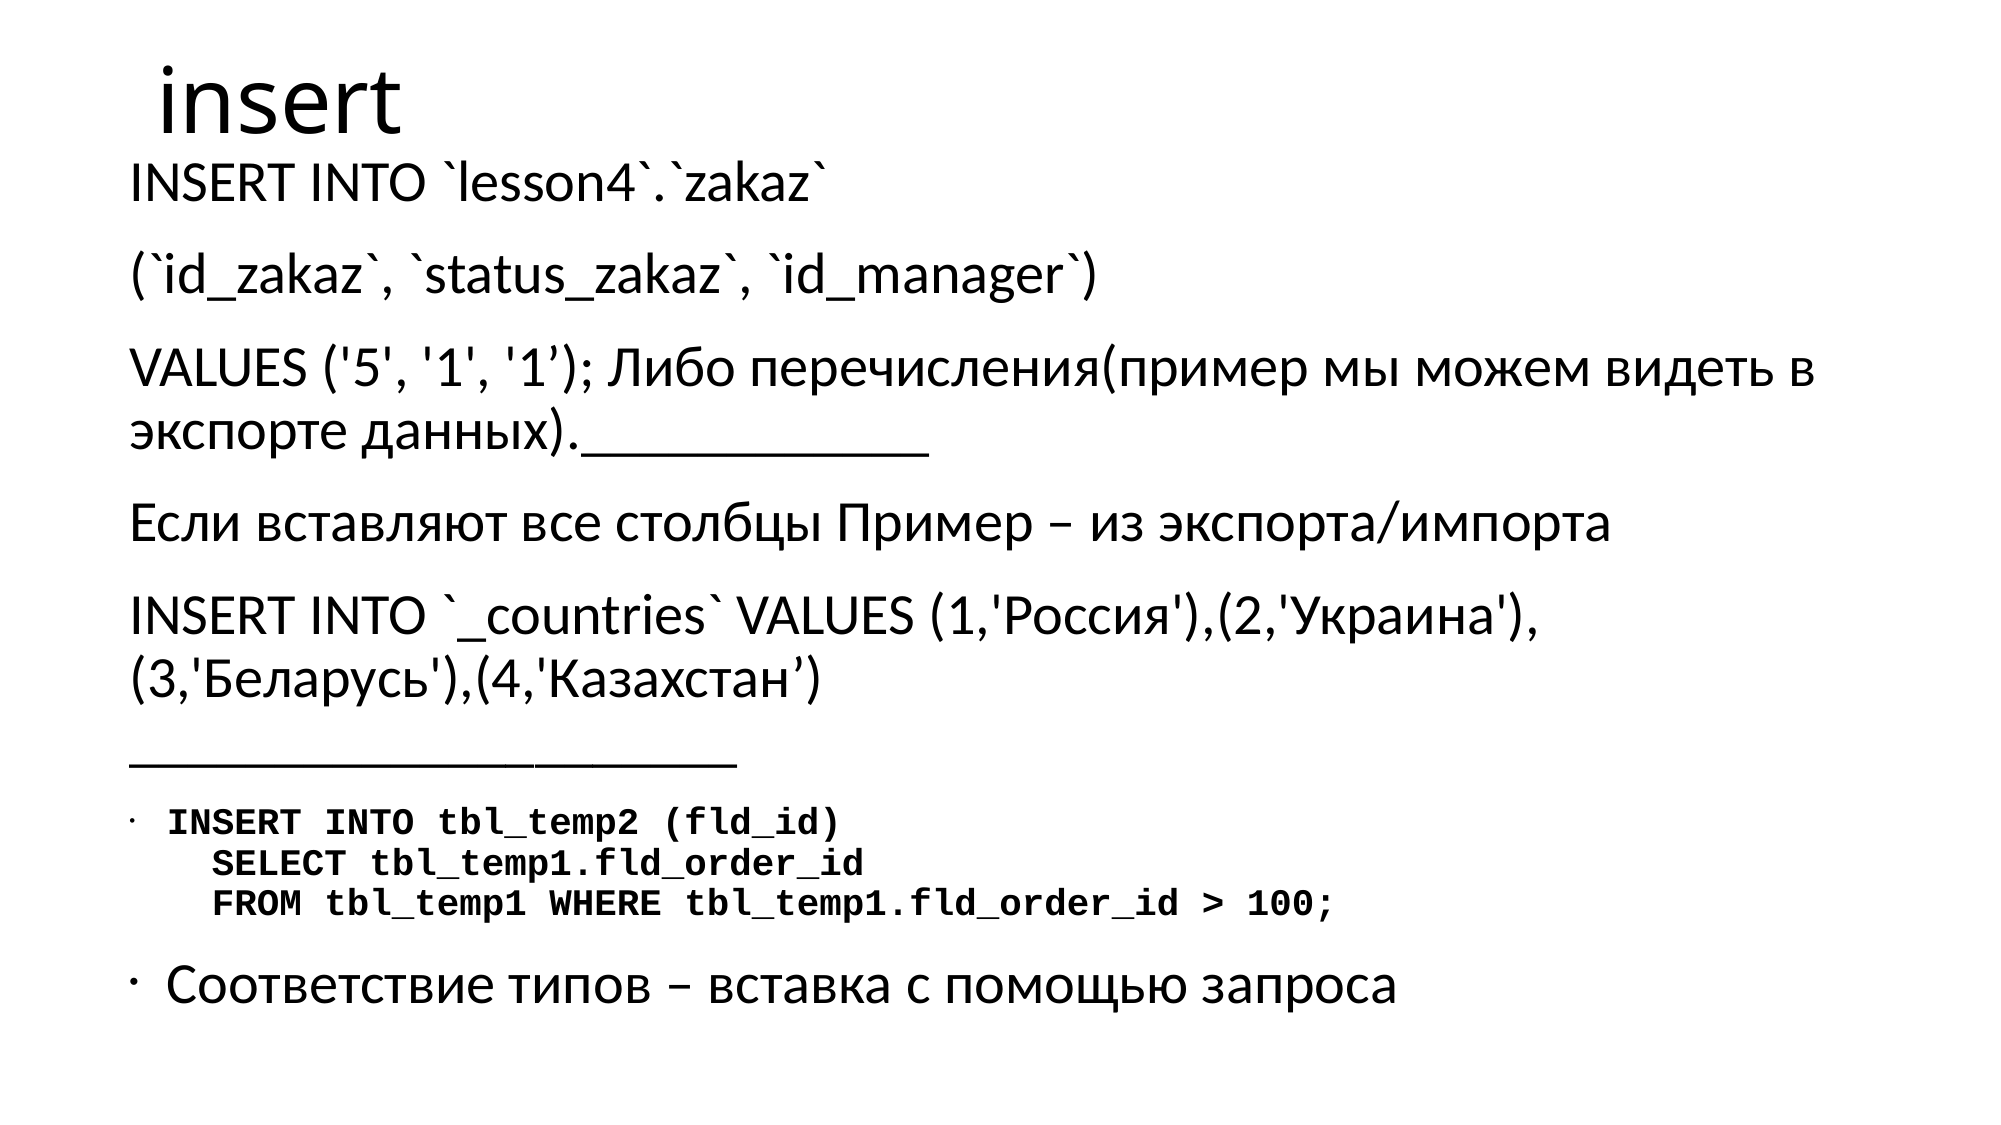

# insert
INSERT INTO `lesson4`.`zakaz`
(`id_zakaz`, `status_zakaz`, `id_manager`)
VALUES ('5', '1', '1’); Либо перечисления(пример мы можем видеть в экспорте данных).____________
Если вставляют все столбцы Пример – из экспорта/импорта
INSERT INTO `_countries` VALUES (1,'Россия'),(2,'Украина'),(3,'Беларусь'),(4,'Казахстан’)
_____________________
INSERT INTO tbl_temp2 (fld_id)
  SELECT tbl_temp1.fld_order_id
  FROM tbl_temp1 WHERE tbl_temp1.fld_order_id > 100;
Соответствие типов – вставка с помощью запроса